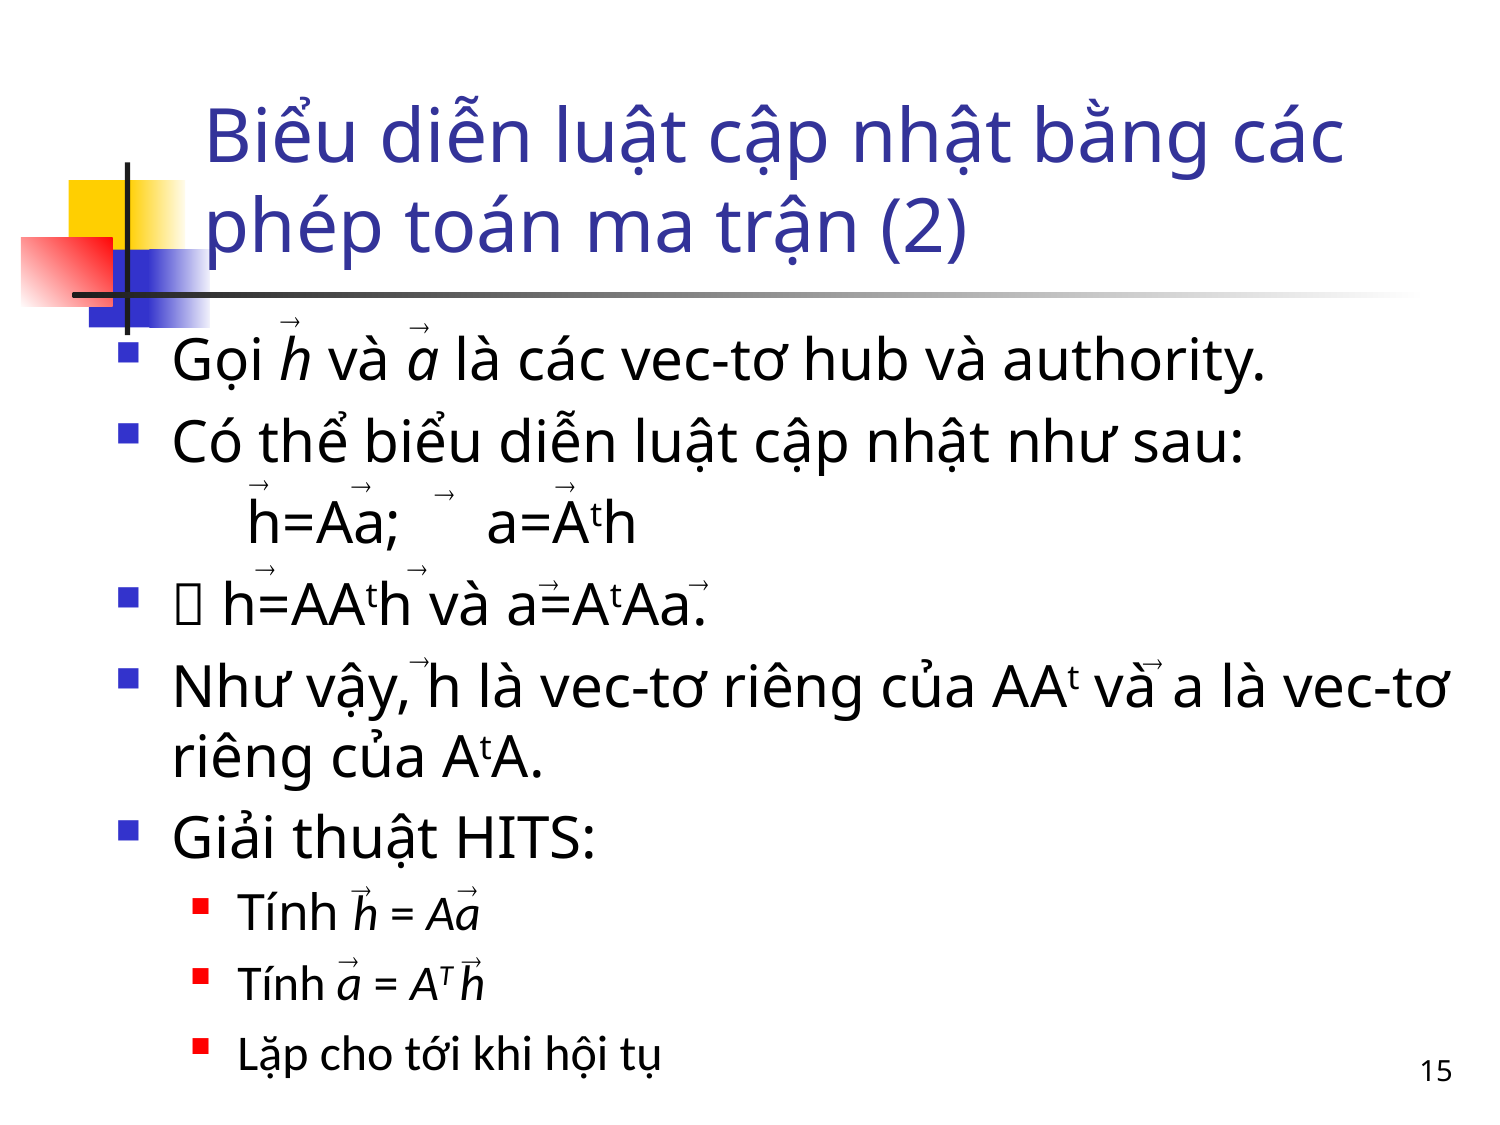

# Biểu diễn luật cập nhật bằng các phép toán ma trận (2)
Gọi h và a là các vec-tơ hub và authority.
Có thể biểu diễn luật cập nhật như sau:
h=Aa;	 a=Ath
 h=AAth và a=AtAa.
Như vậy, h là vec-tơ riêng của AAt và a là vec-tơ riêng của AtA.
Giải thuật HITS:
Tính h = Aa
Tính a = AT h
Lặp cho tới khi hội tụ